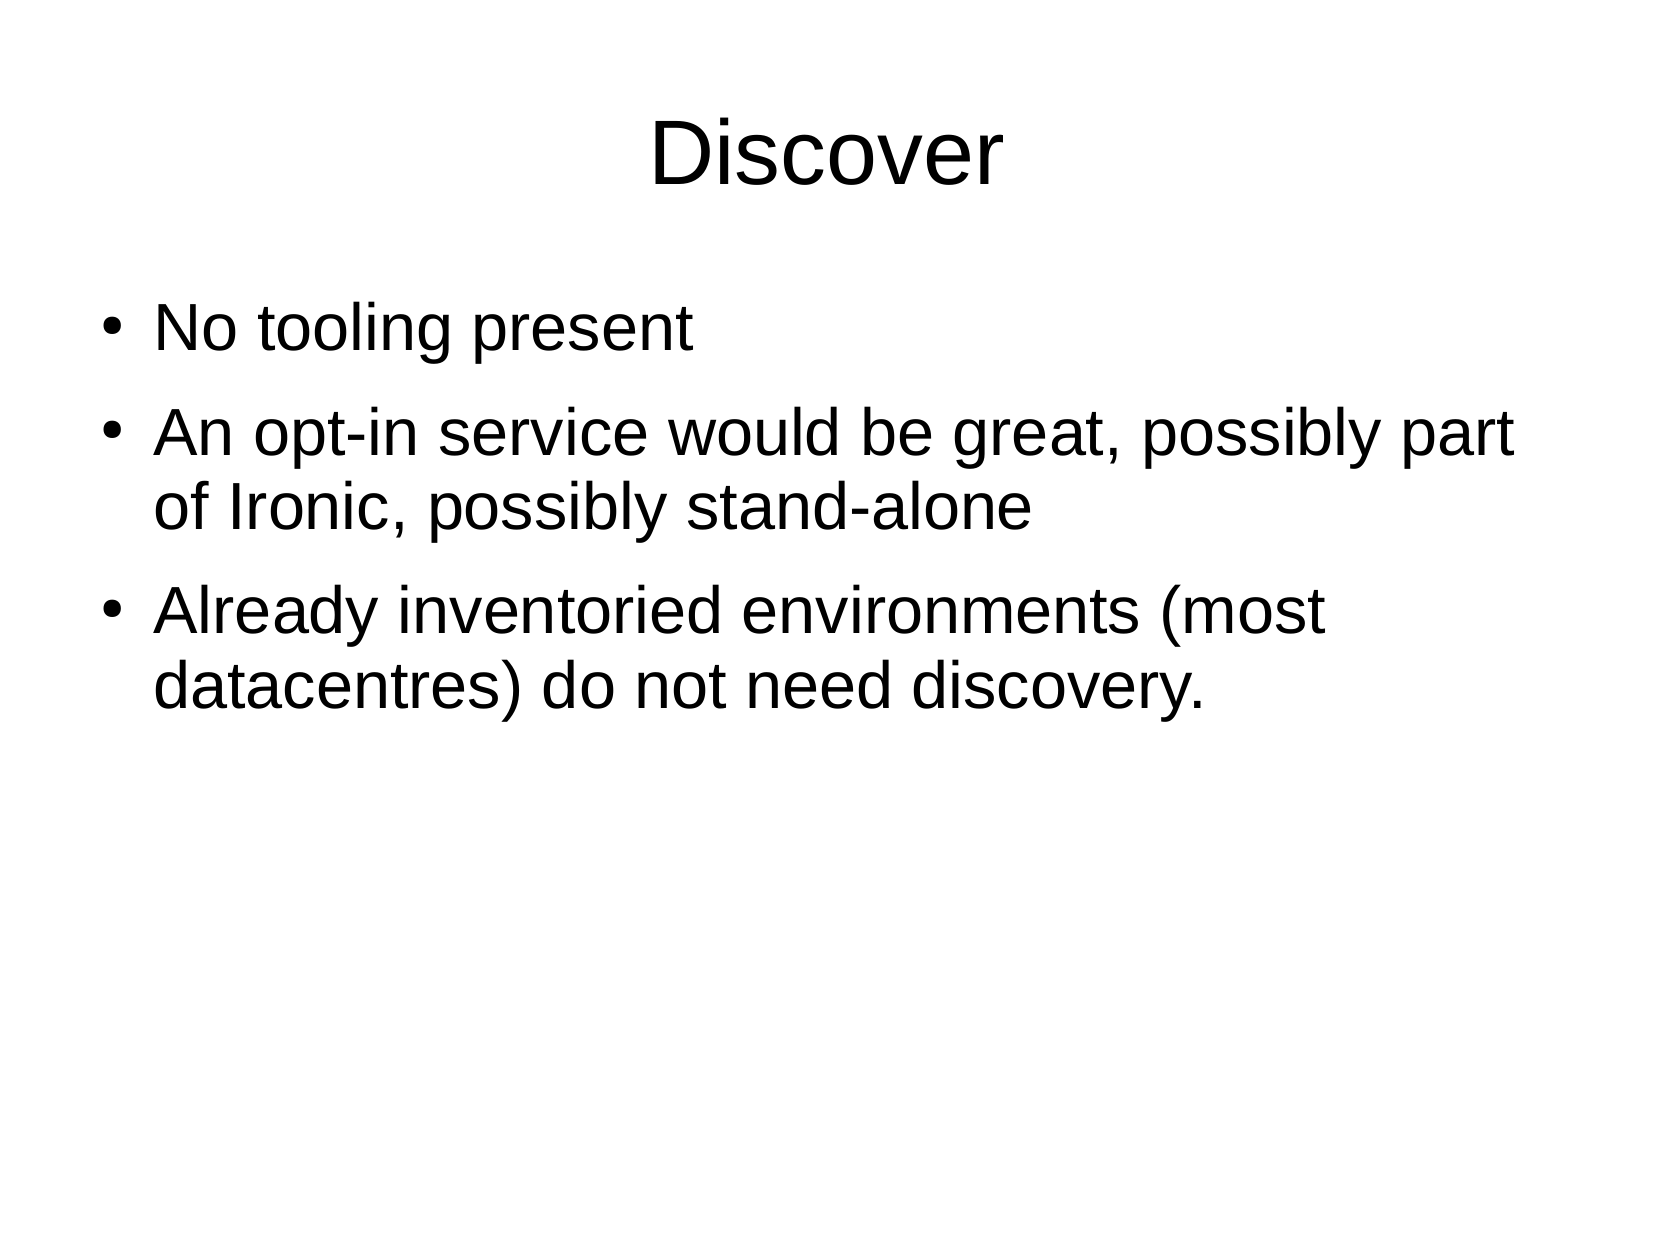

# Discover
No tooling present
An opt-in service would be great, possibly part of Ironic, possibly stand-alone
Already inventoried environments (most datacentres) do not need discovery.